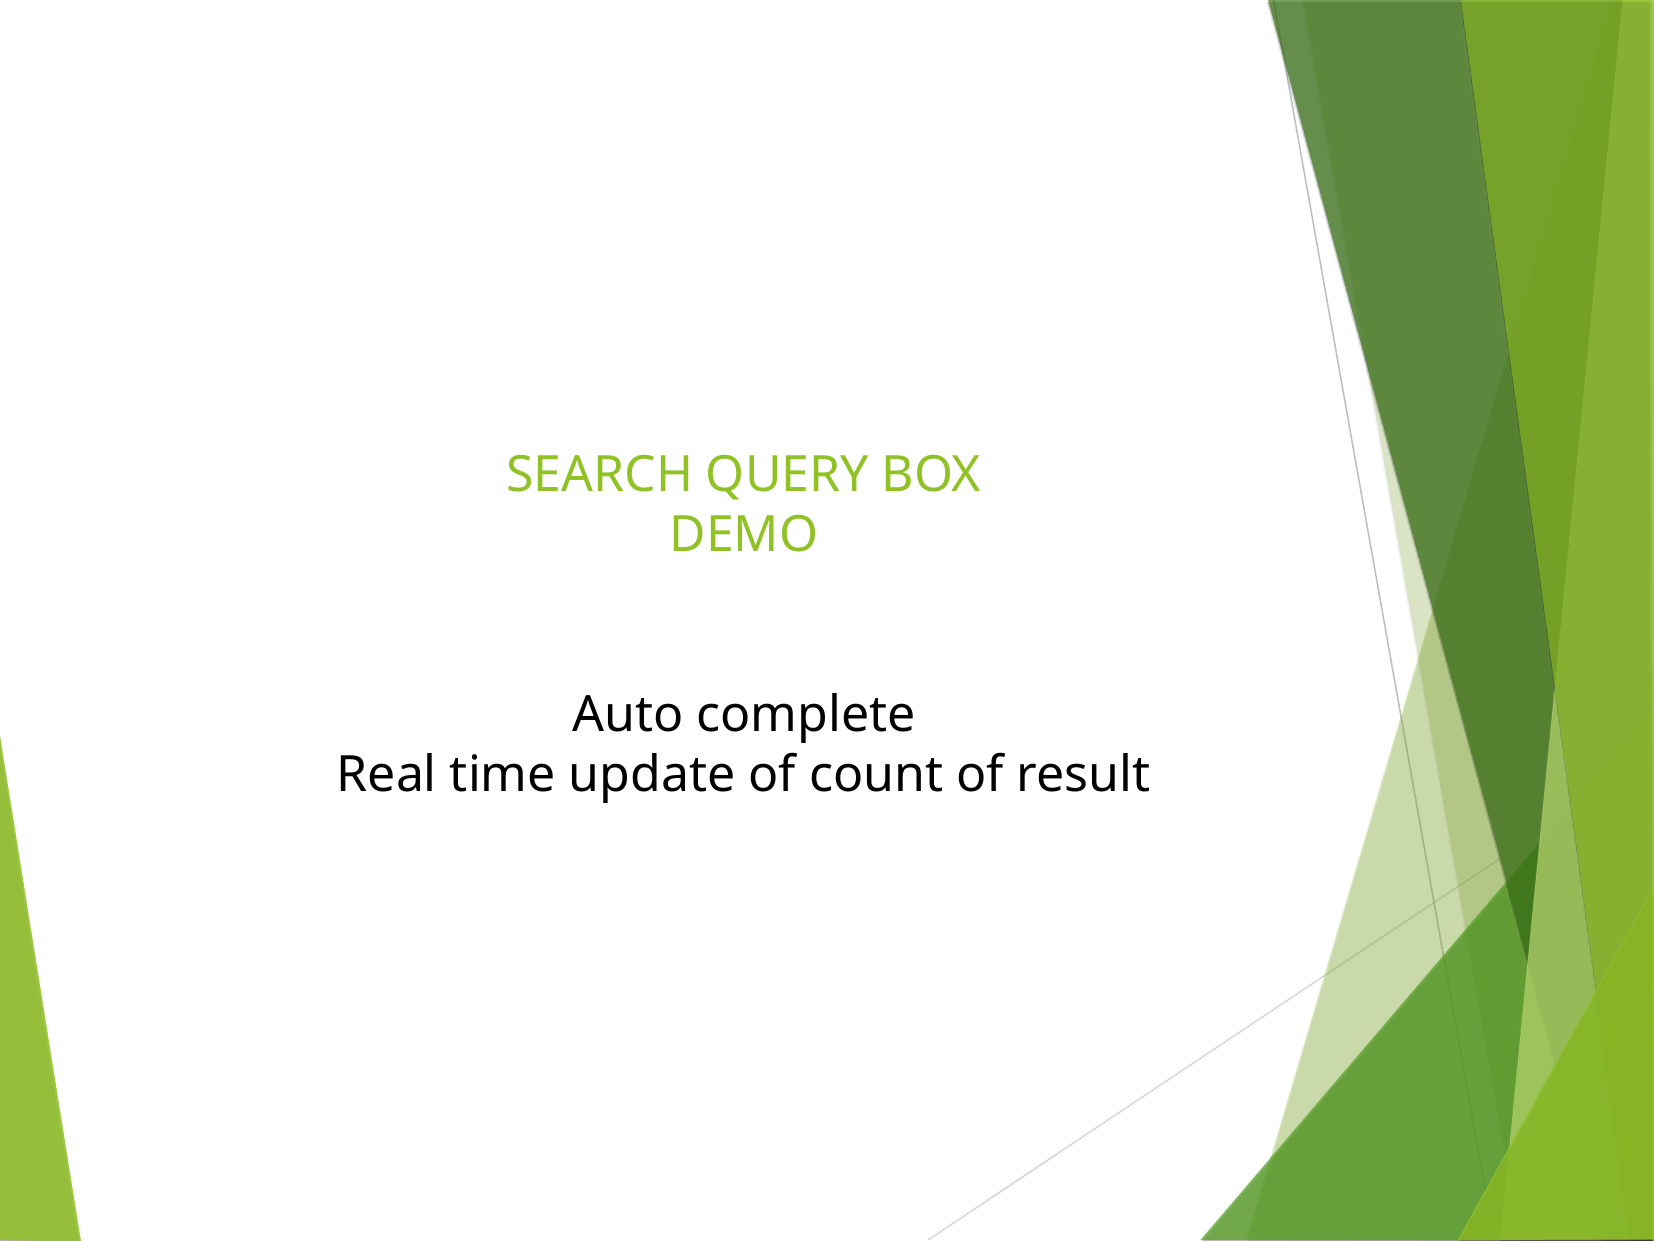

# SEARCH QUERY BOX
DEMO
Auto complete
Real time update of count of result